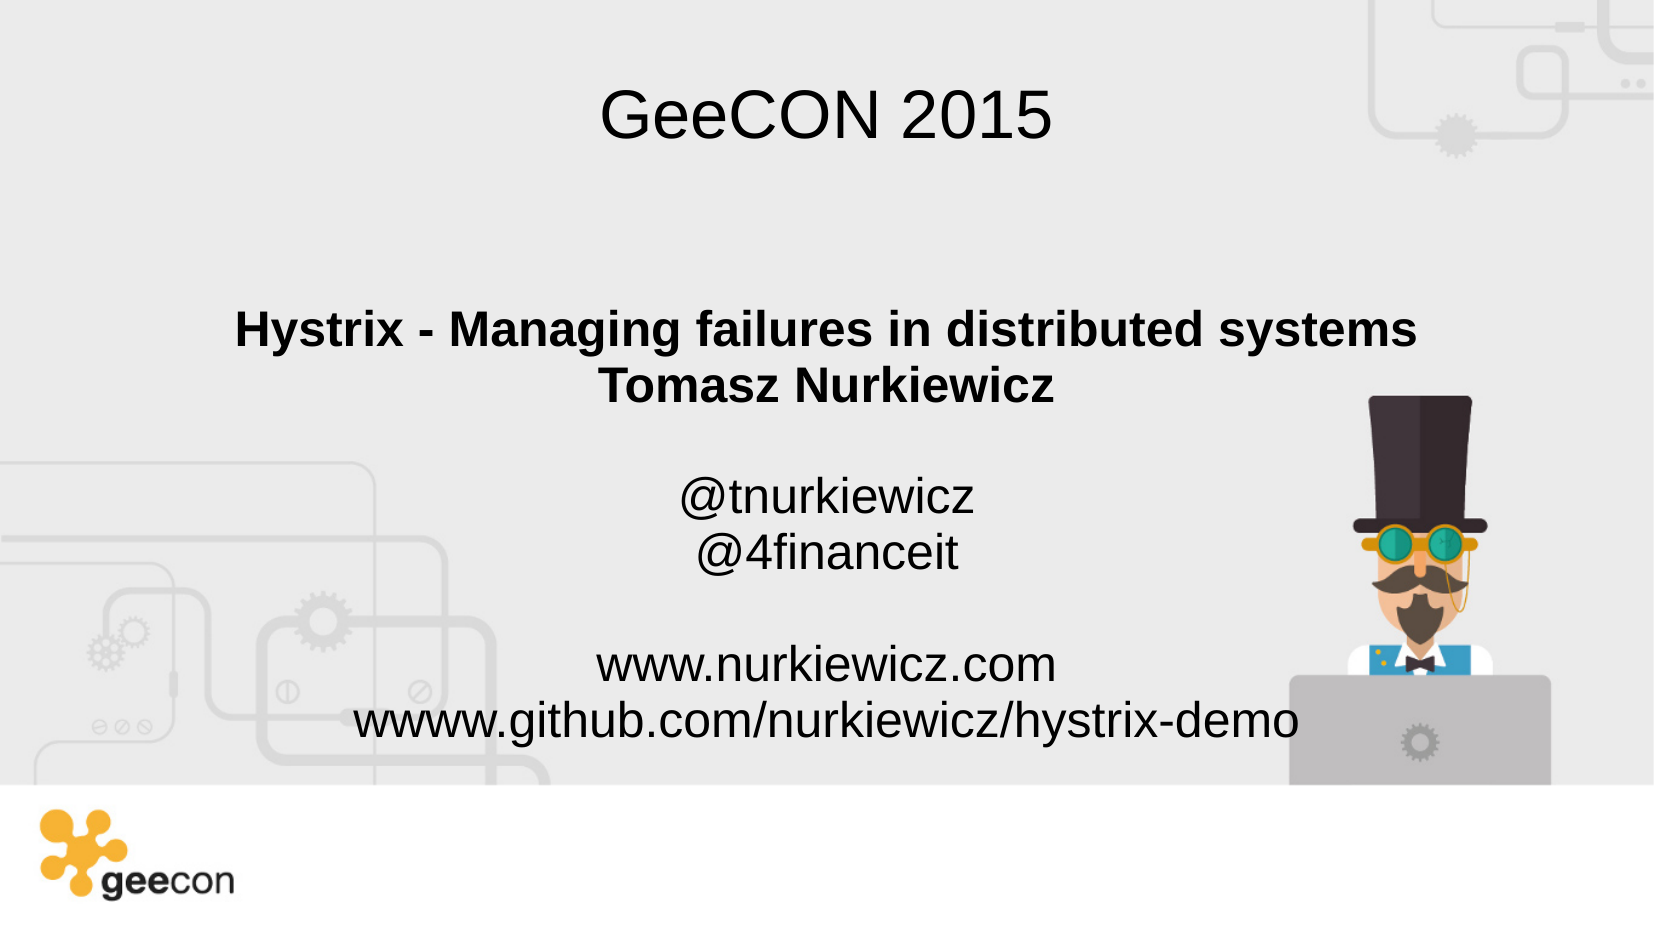

# GeeCON 2015
Hystrix - Managing failures in distributed systems
Tomasz Nurkiewicz
@tnurkiewicz
@4financeit
www.nurkiewicz.com
wwww.github.com/nurkiewicz/hystrix-demo